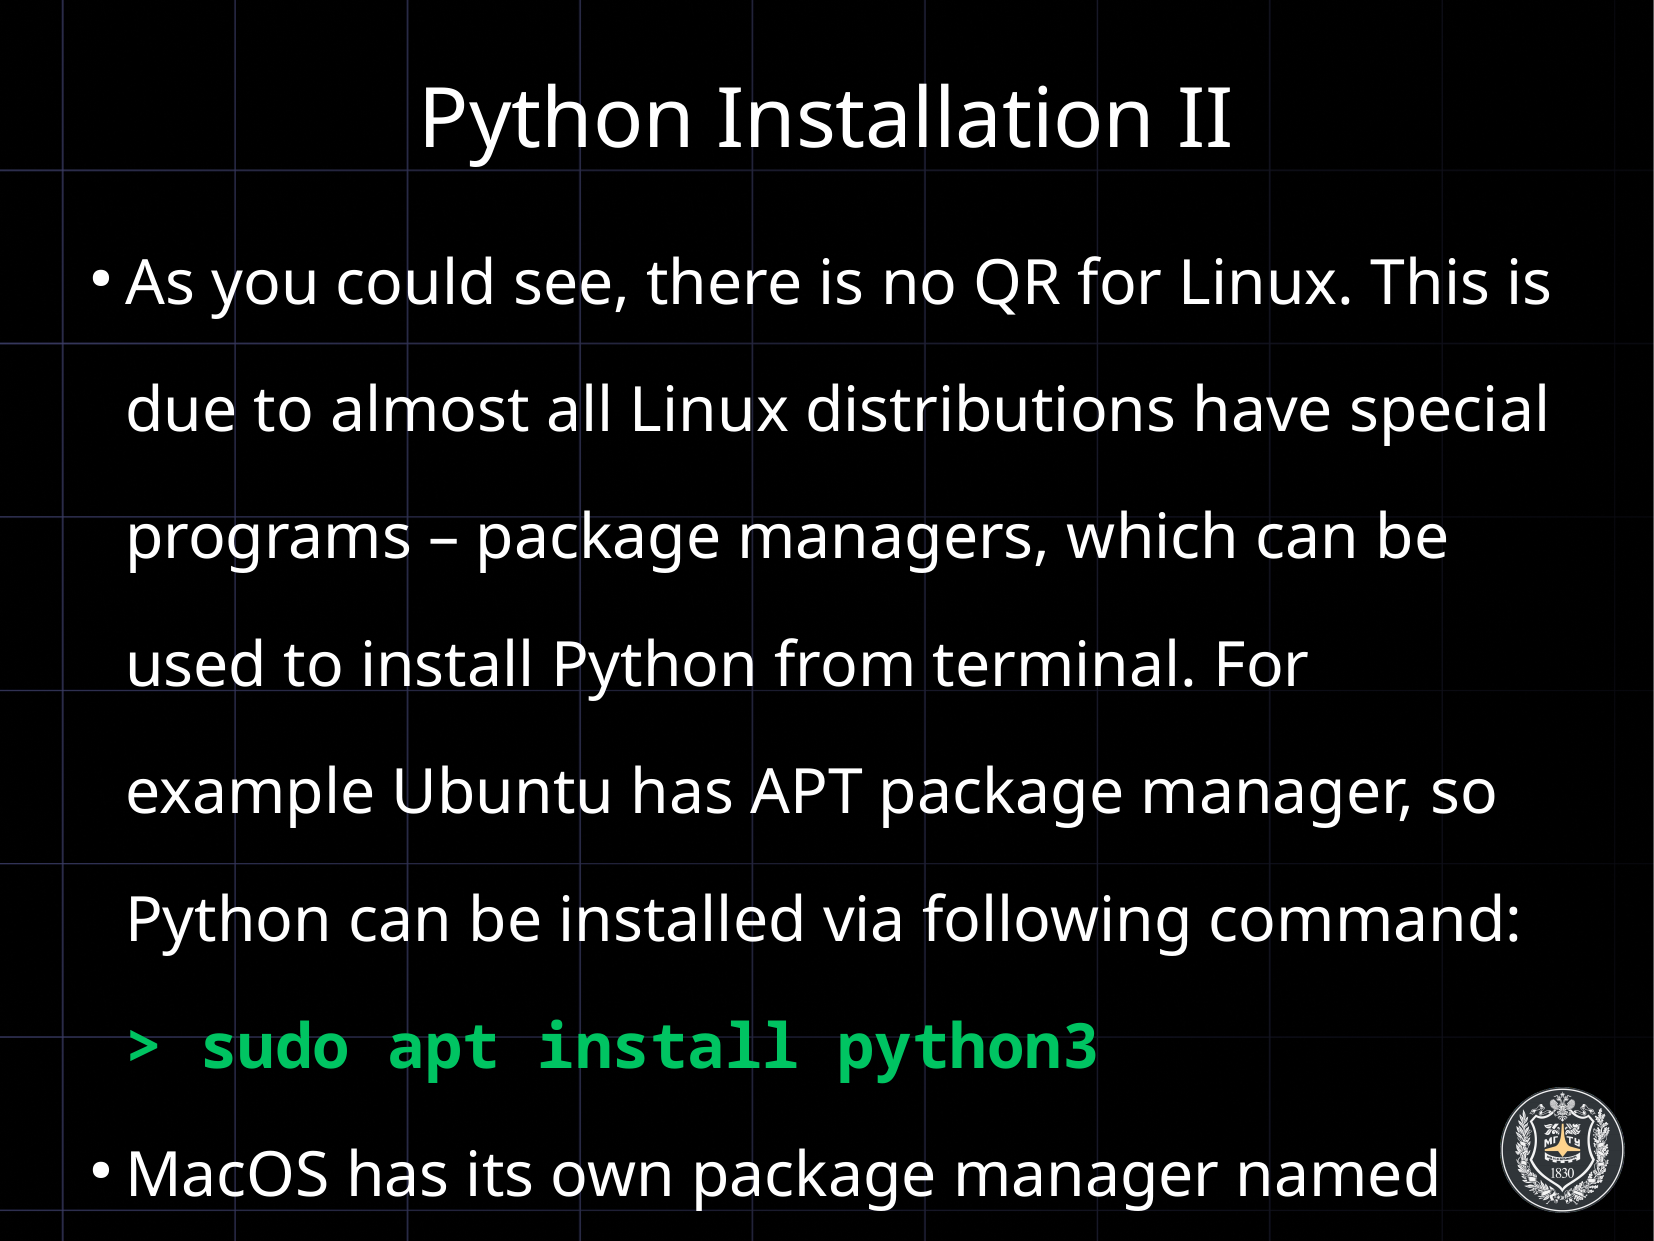

# Python Installation II
As you could see, there is no QR for Linux. This is due to almost all Linux distributions have special programs – package managers, which can be used to install Python from terminal. For example Ubuntu has APT package manager, so Python can be installed via following command:
> sudo apt install python3
MacOS has its own package manager named Homebrew. You can install Python via it to.